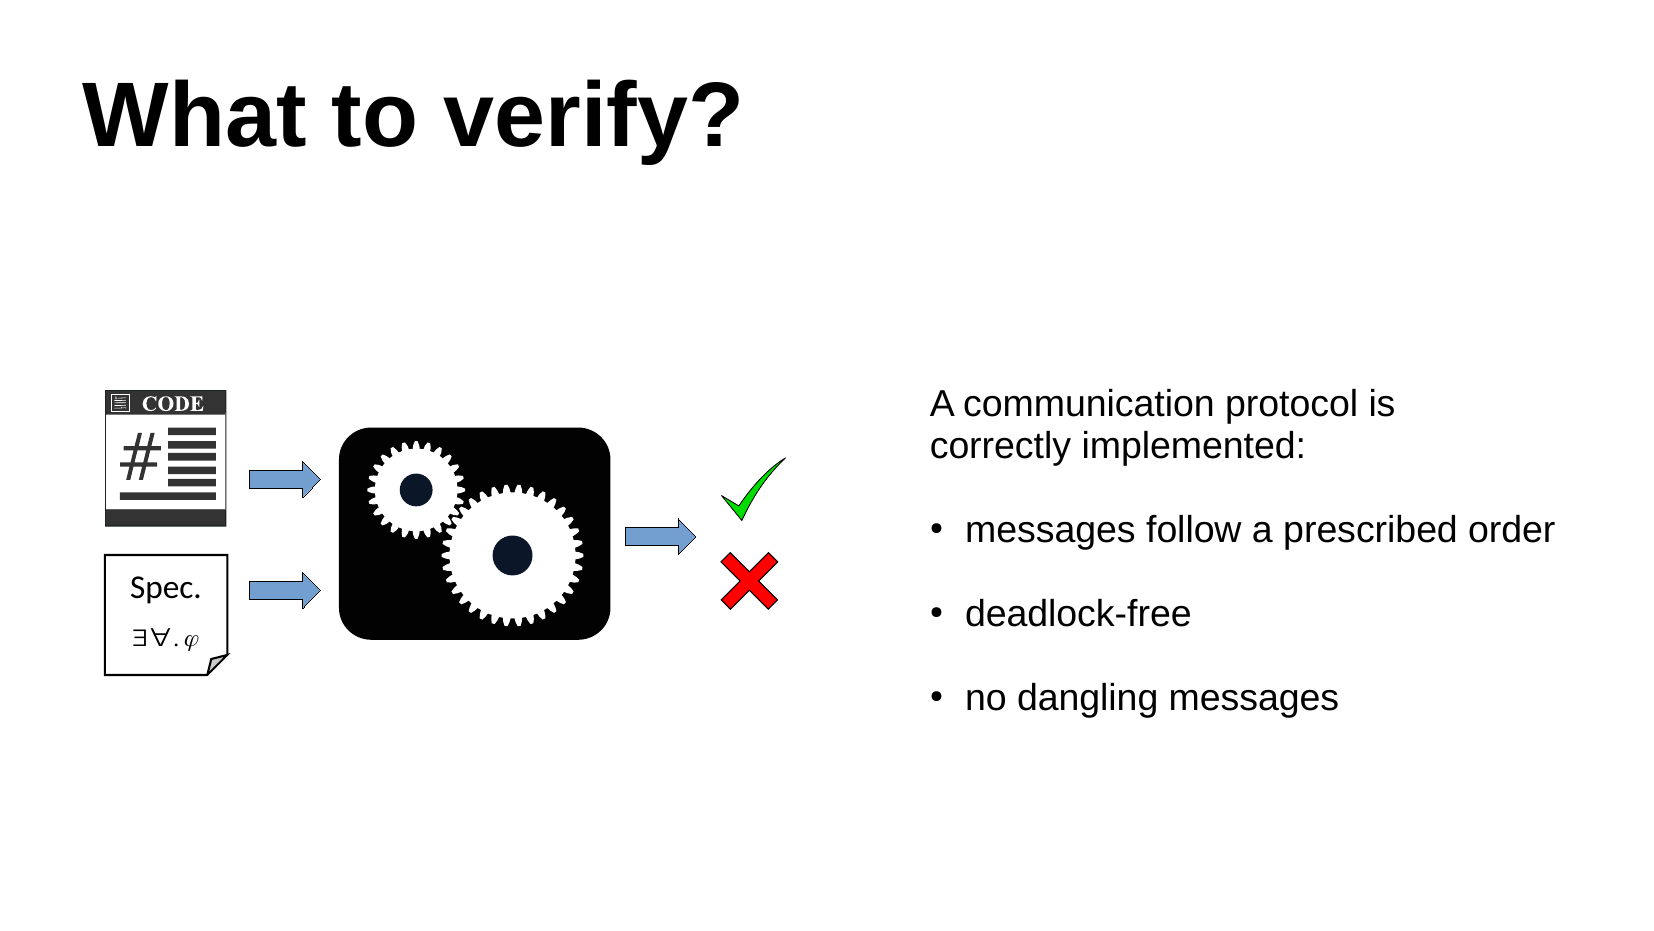

# What to verify?
A communication protocol is
correctly implemented:
messages follow a prescribed order
deadlock-free
no dangling messages
Spec.